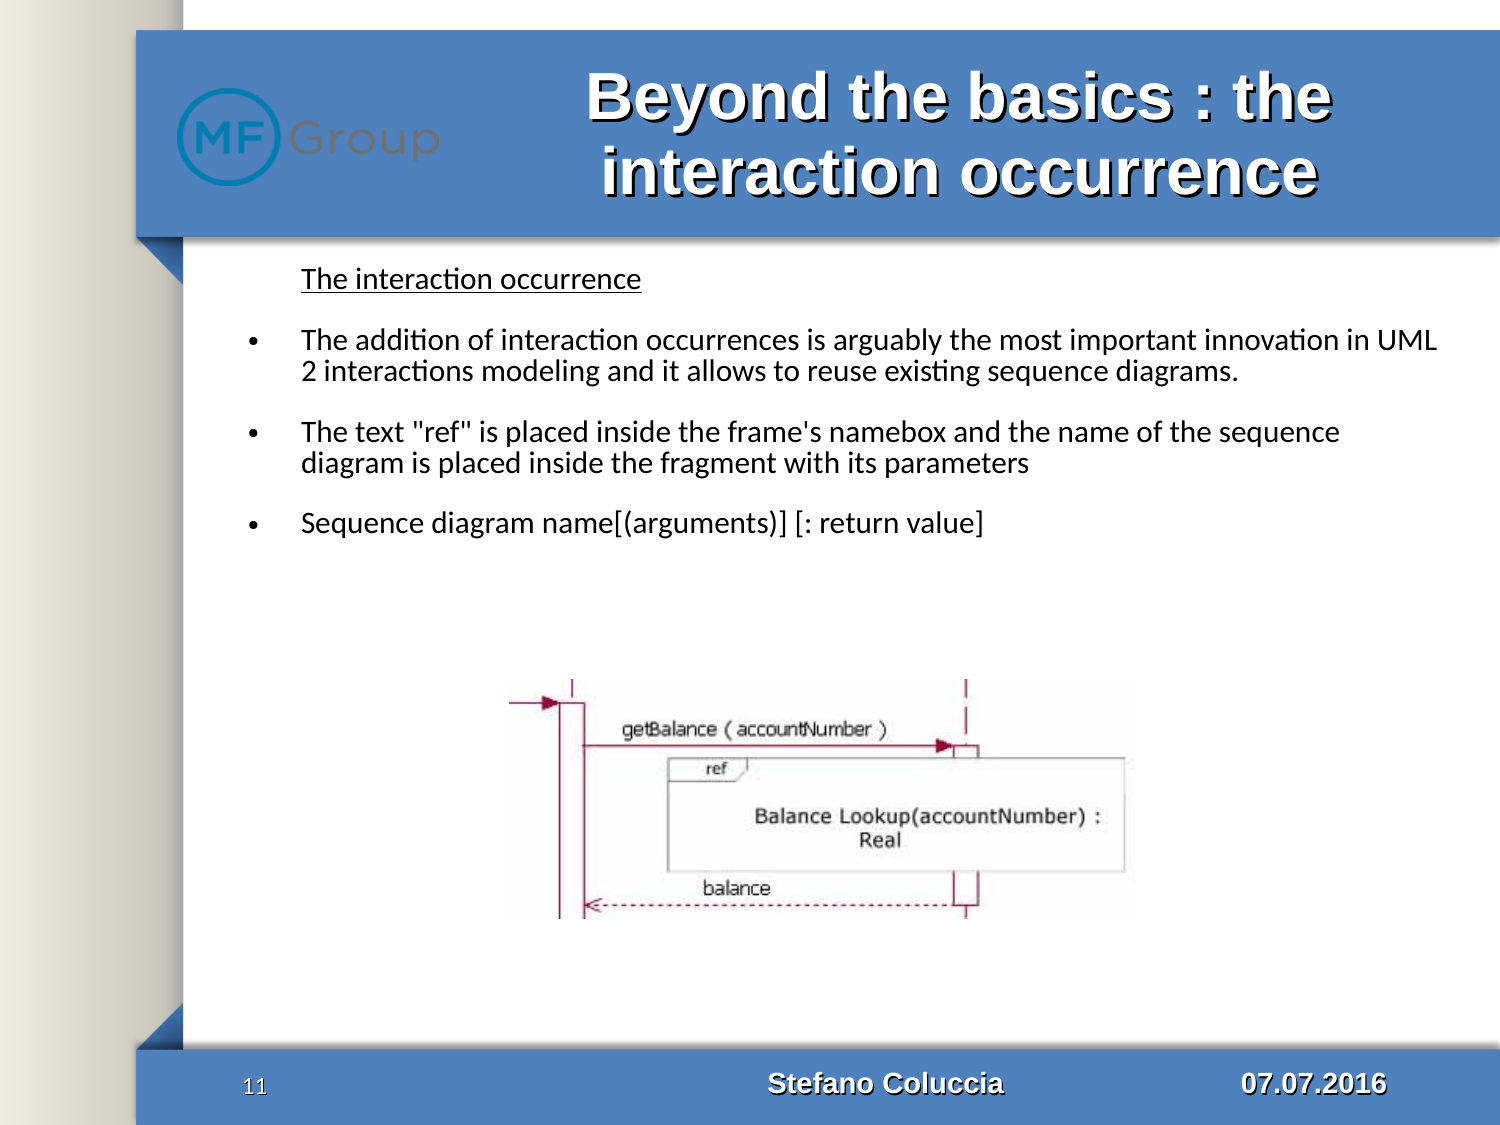

# Beyond the basics : the interaction occurrence
The interaction occurrence
The addition of interaction occurrences is arguably the most important innovation in UML 2 interactions modeling and it allows to reuse existing sequence diagrams.
The text "ref" is placed inside the frame's namebox and the name of the sequence diagram is placed inside the fragment with its parameters
Sequence diagram name[(arguments)] [: return value]
11
Stefano Coluccia
07.07.2016